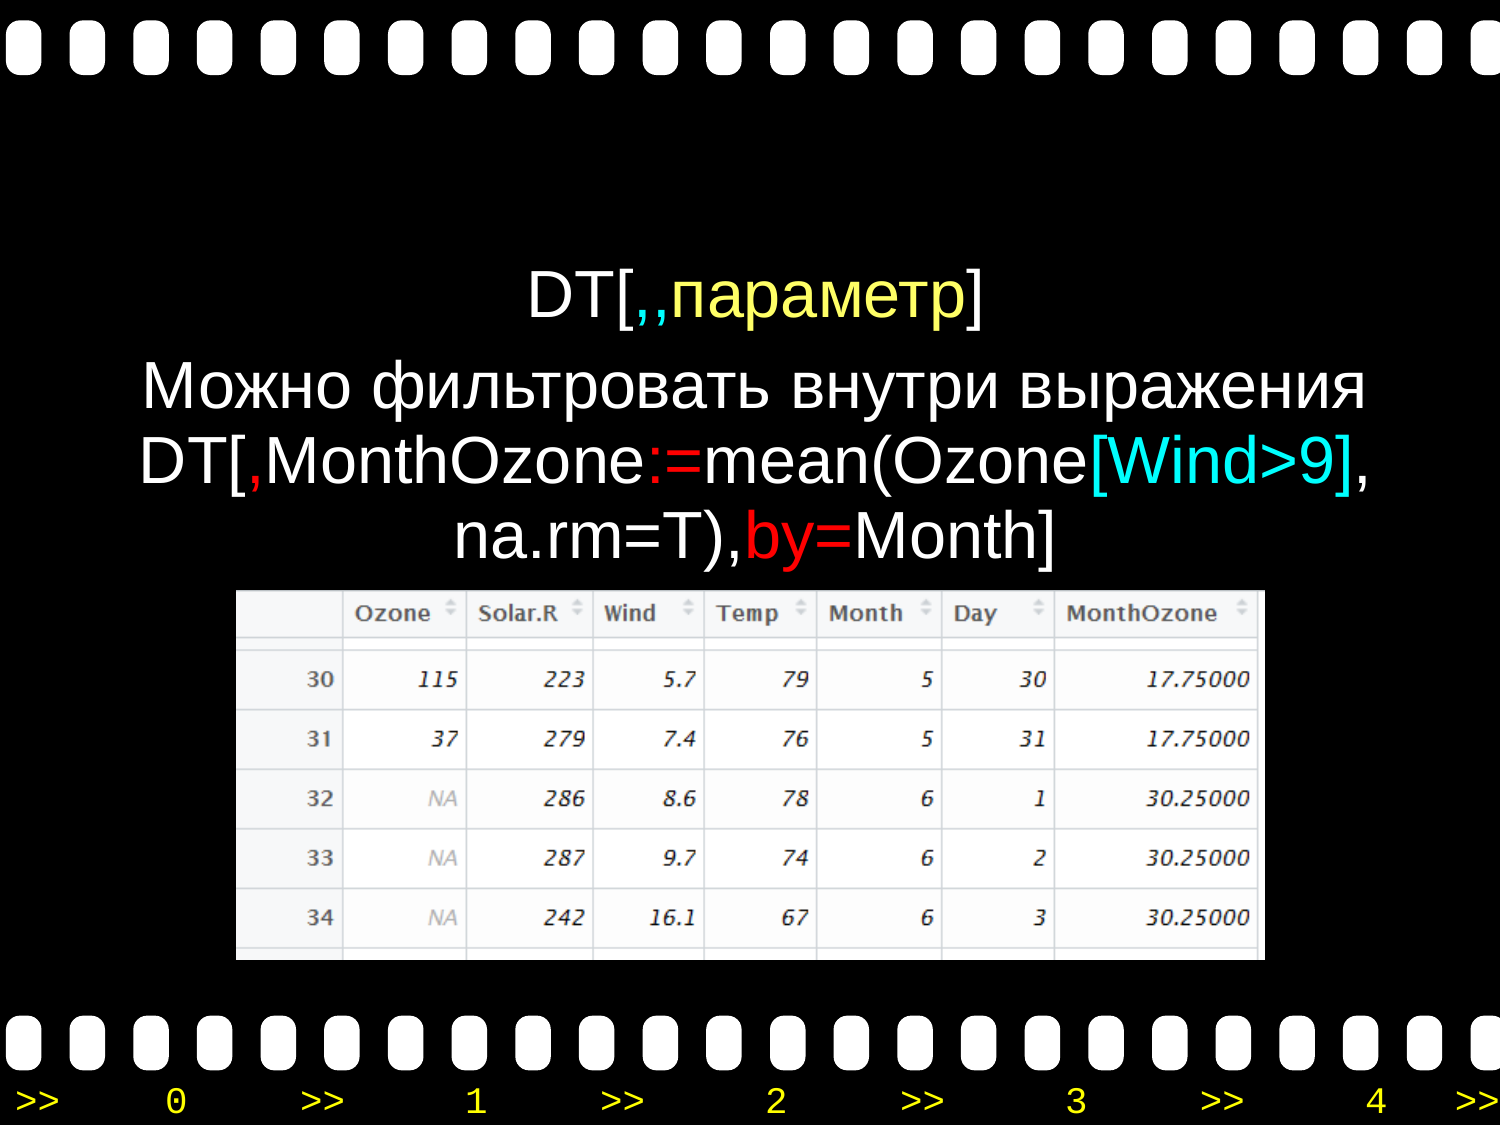

# DT[,,параметр]
Можно фильтровать внутри выражения
DT[,MonthOzone:=mean(Ozone[Wind>9],
na.rm=T),by=Month]